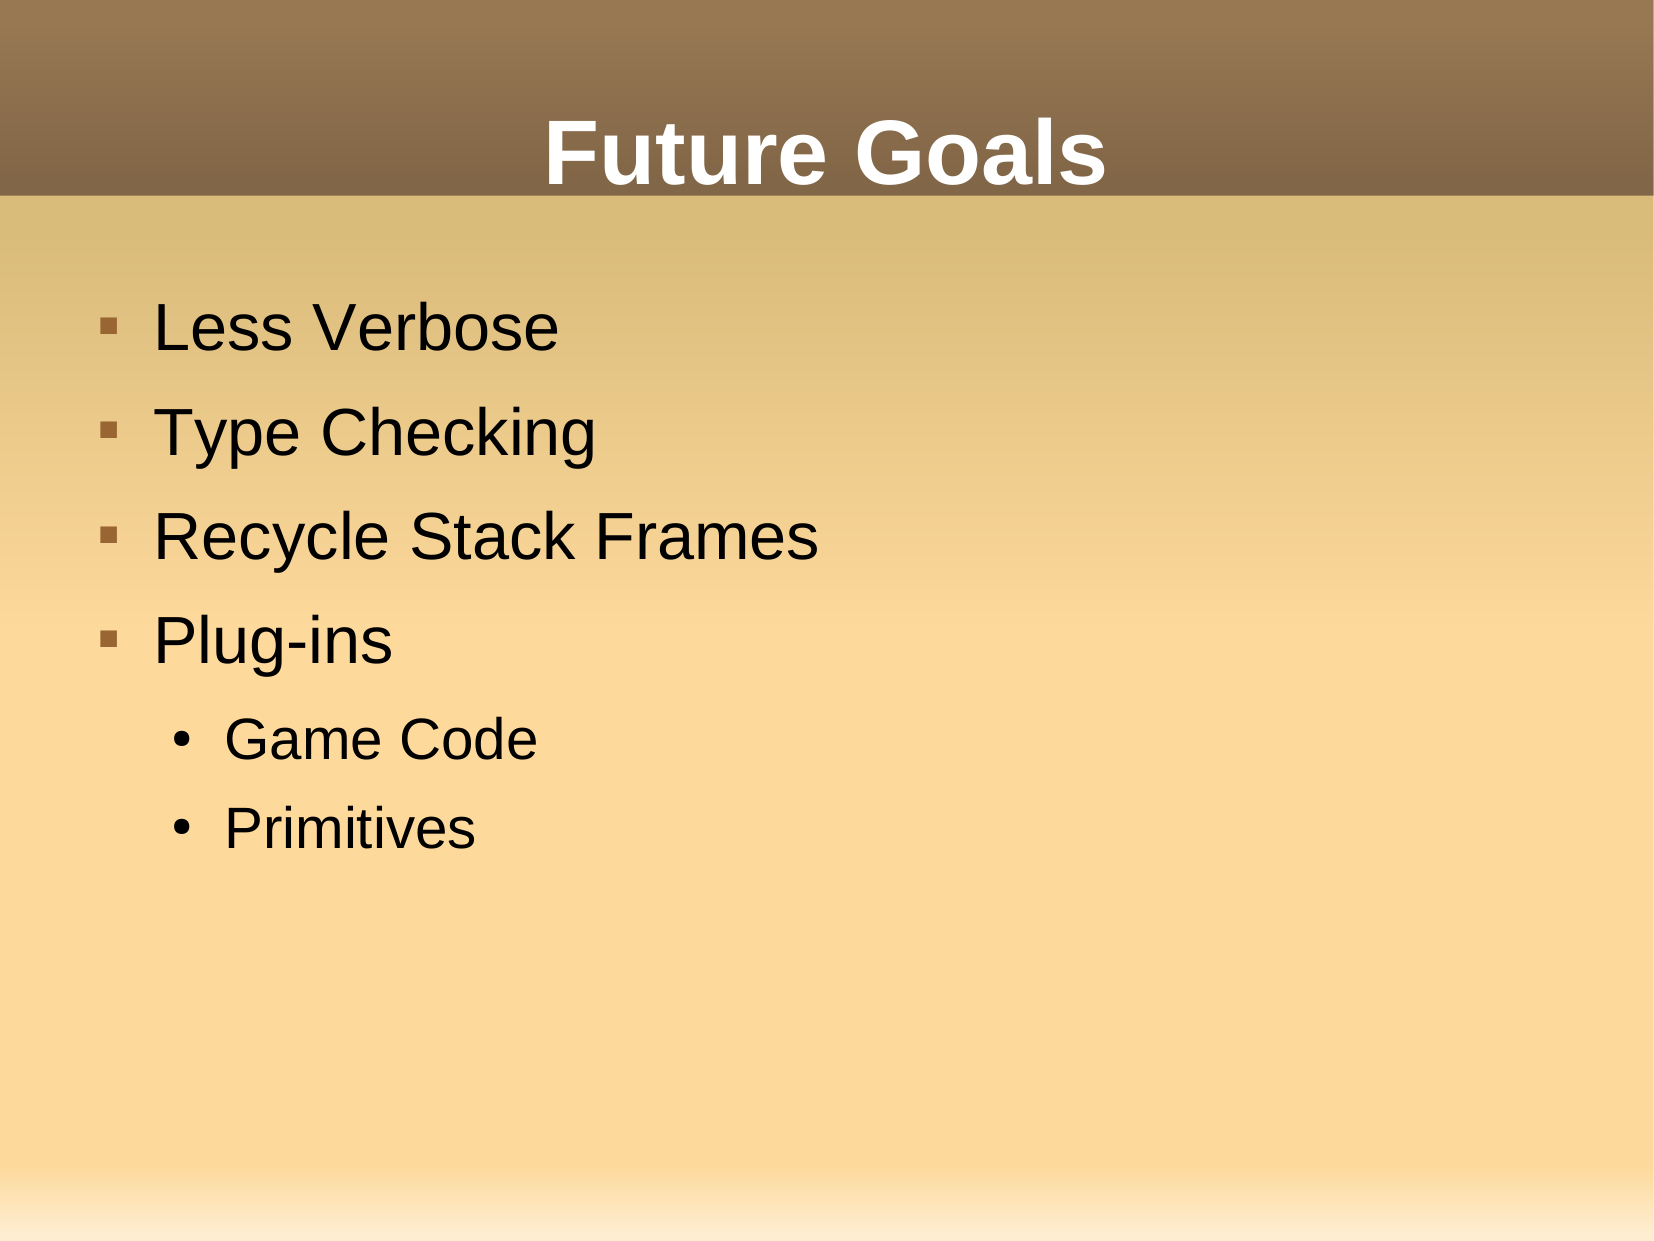

# Future Goals
Less Verbose
Type Checking
Recycle Stack Frames
Plug-ins
Game Code
Primitives